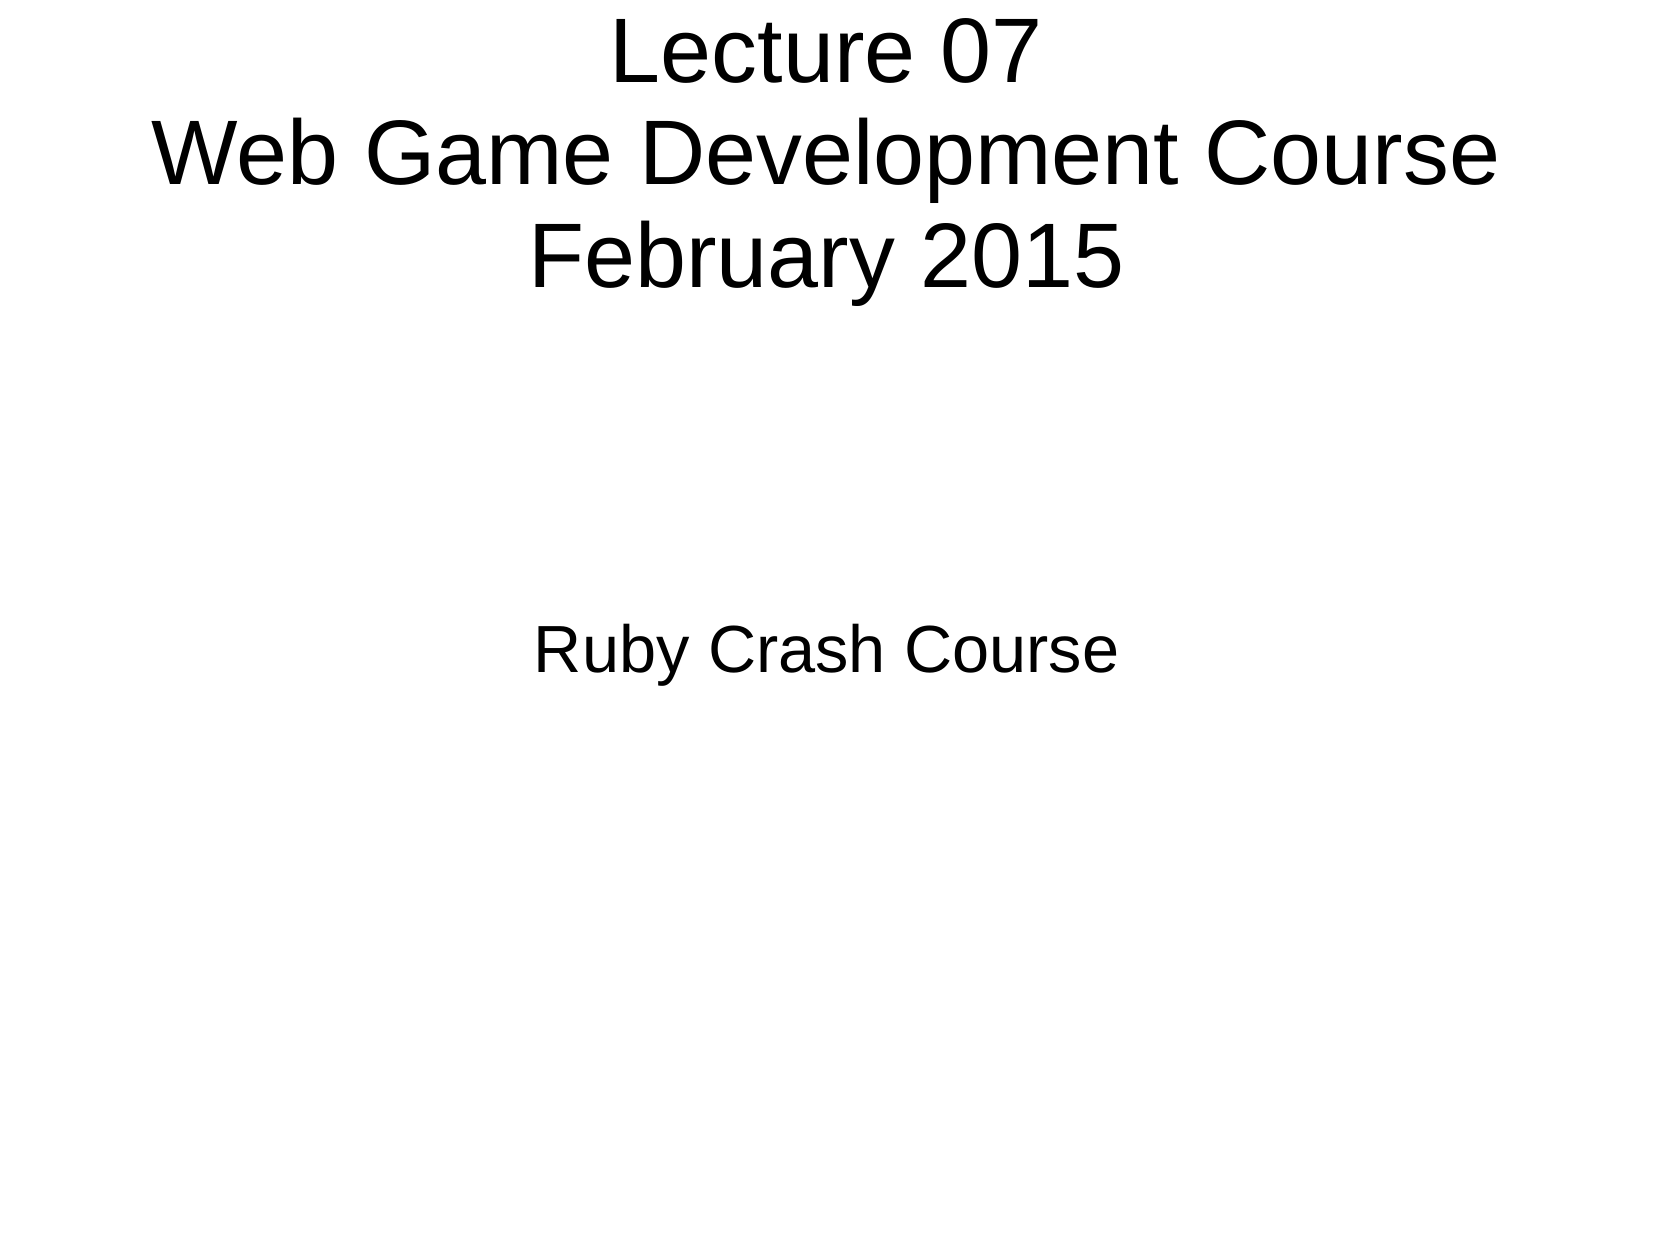

# Lecture 07 Web Game Development Course February 2015
Ruby Crash Course